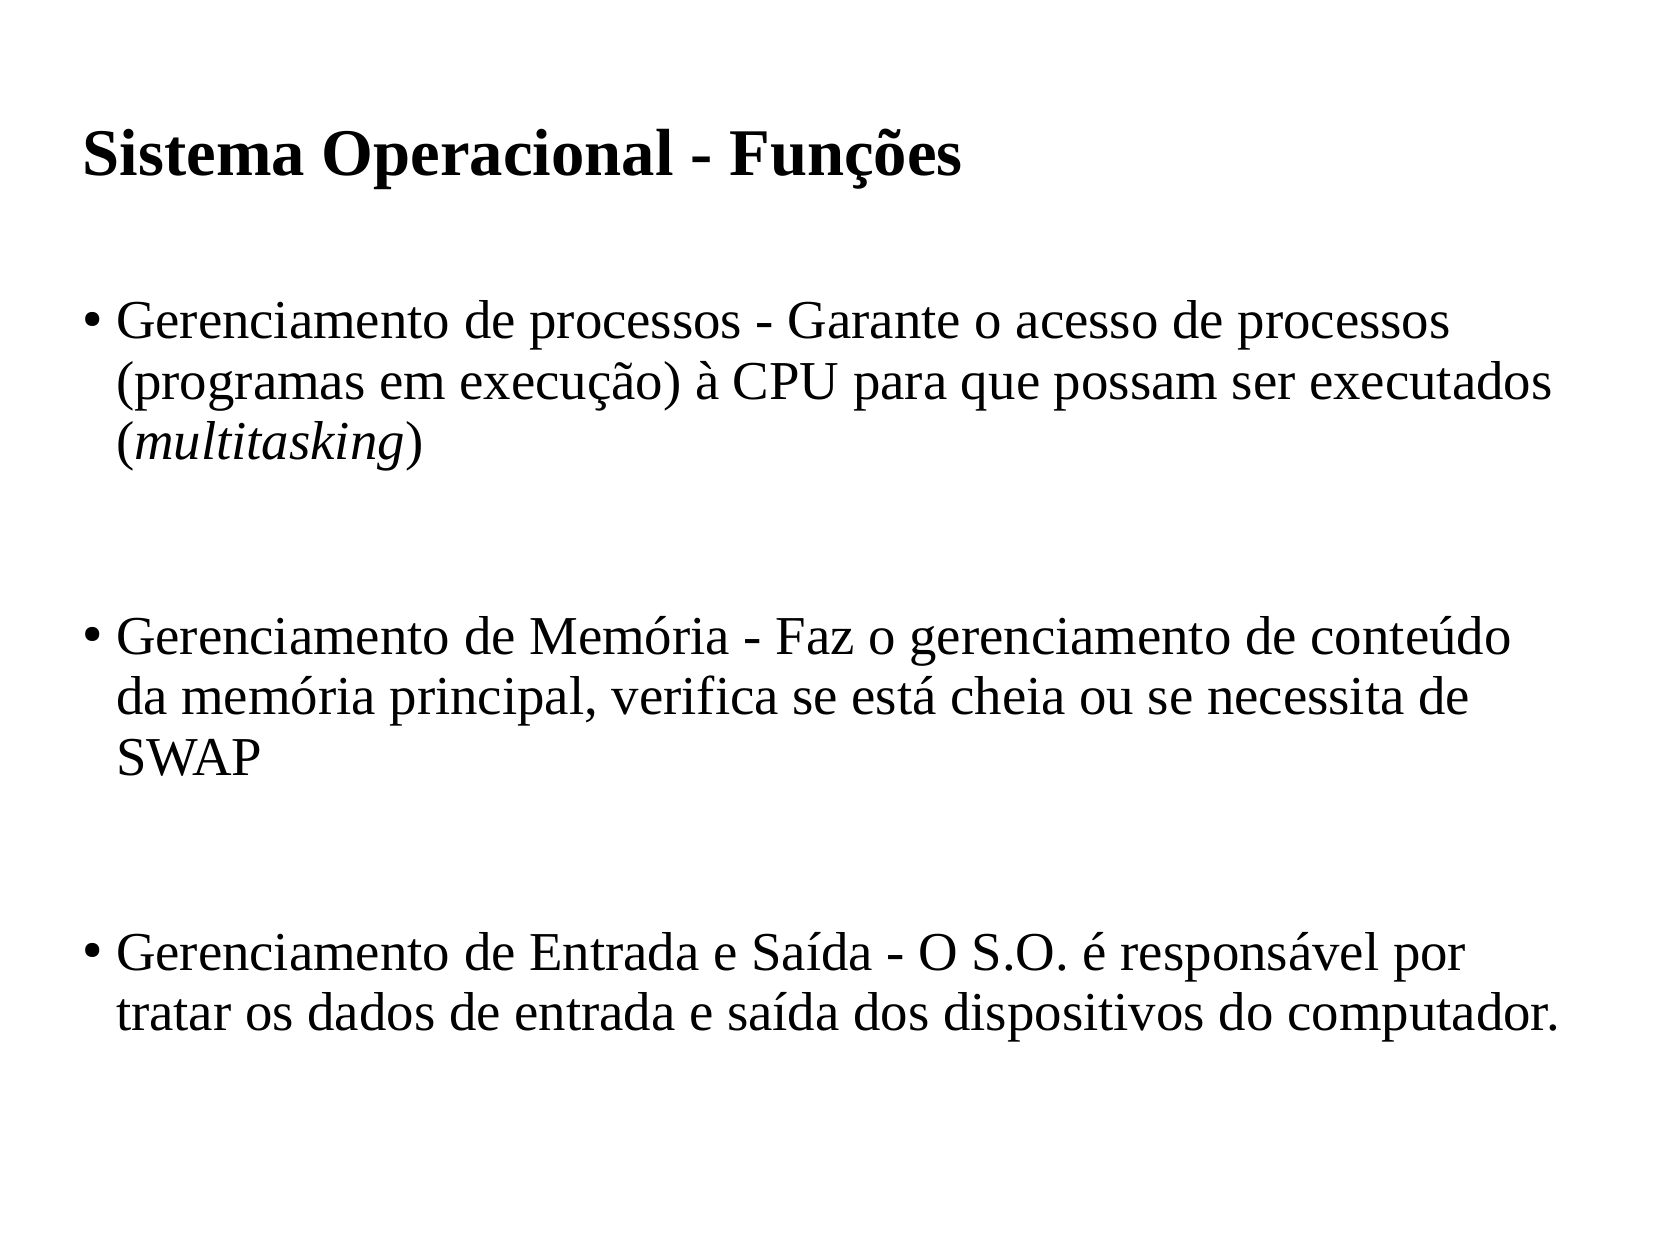

# Sistema Operacional - Funções
Gerenciamento de processos - Garante o acesso de processos (programas em execução) à CPU para que possam ser executados (multitasking)
Gerenciamento de Memória - Faz o gerenciamento de conteúdo da memória principal, verifica se está cheia ou se necessita de SWAP
Gerenciamento de Entrada e Saída - O S.O. é responsável por tratar os dados de entrada e saída dos dispositivos do computador.